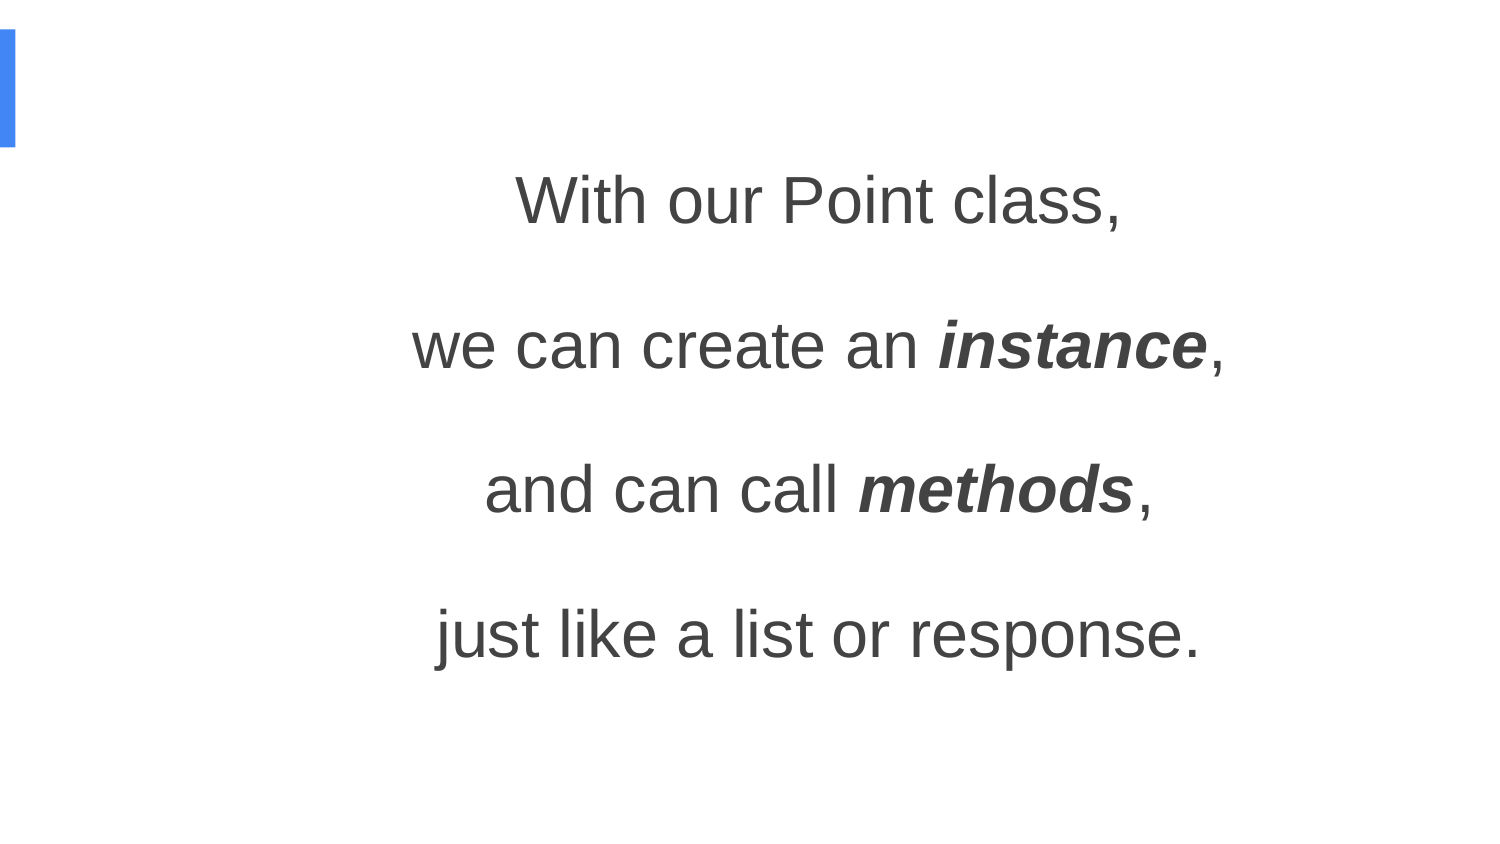

# With our Point class,
we can create an instance,
and can call methods,
just like a list or response.